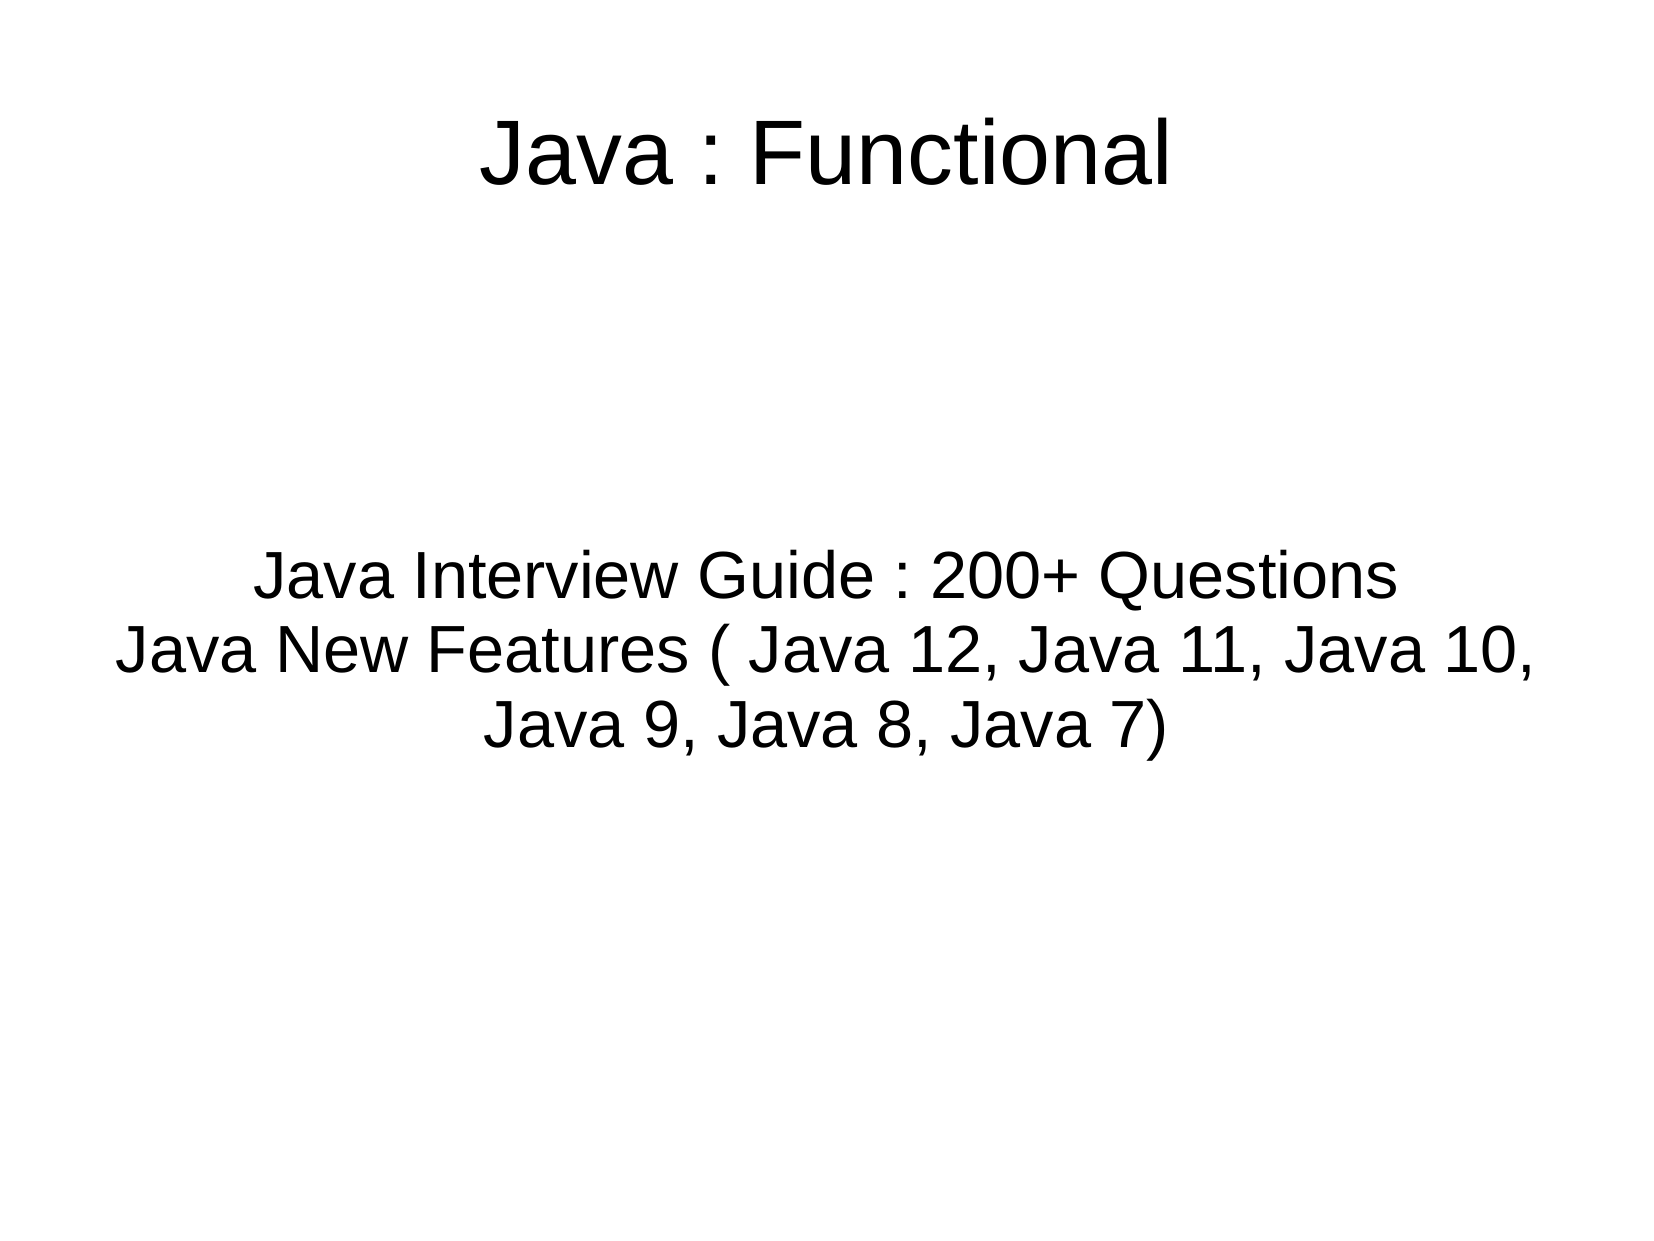

# Java : Functional
Java Interview Guide : 200+ Questions
Java New Features ( Java 12, Java 11, Java 10, Java 9, Java 8, Java 7)